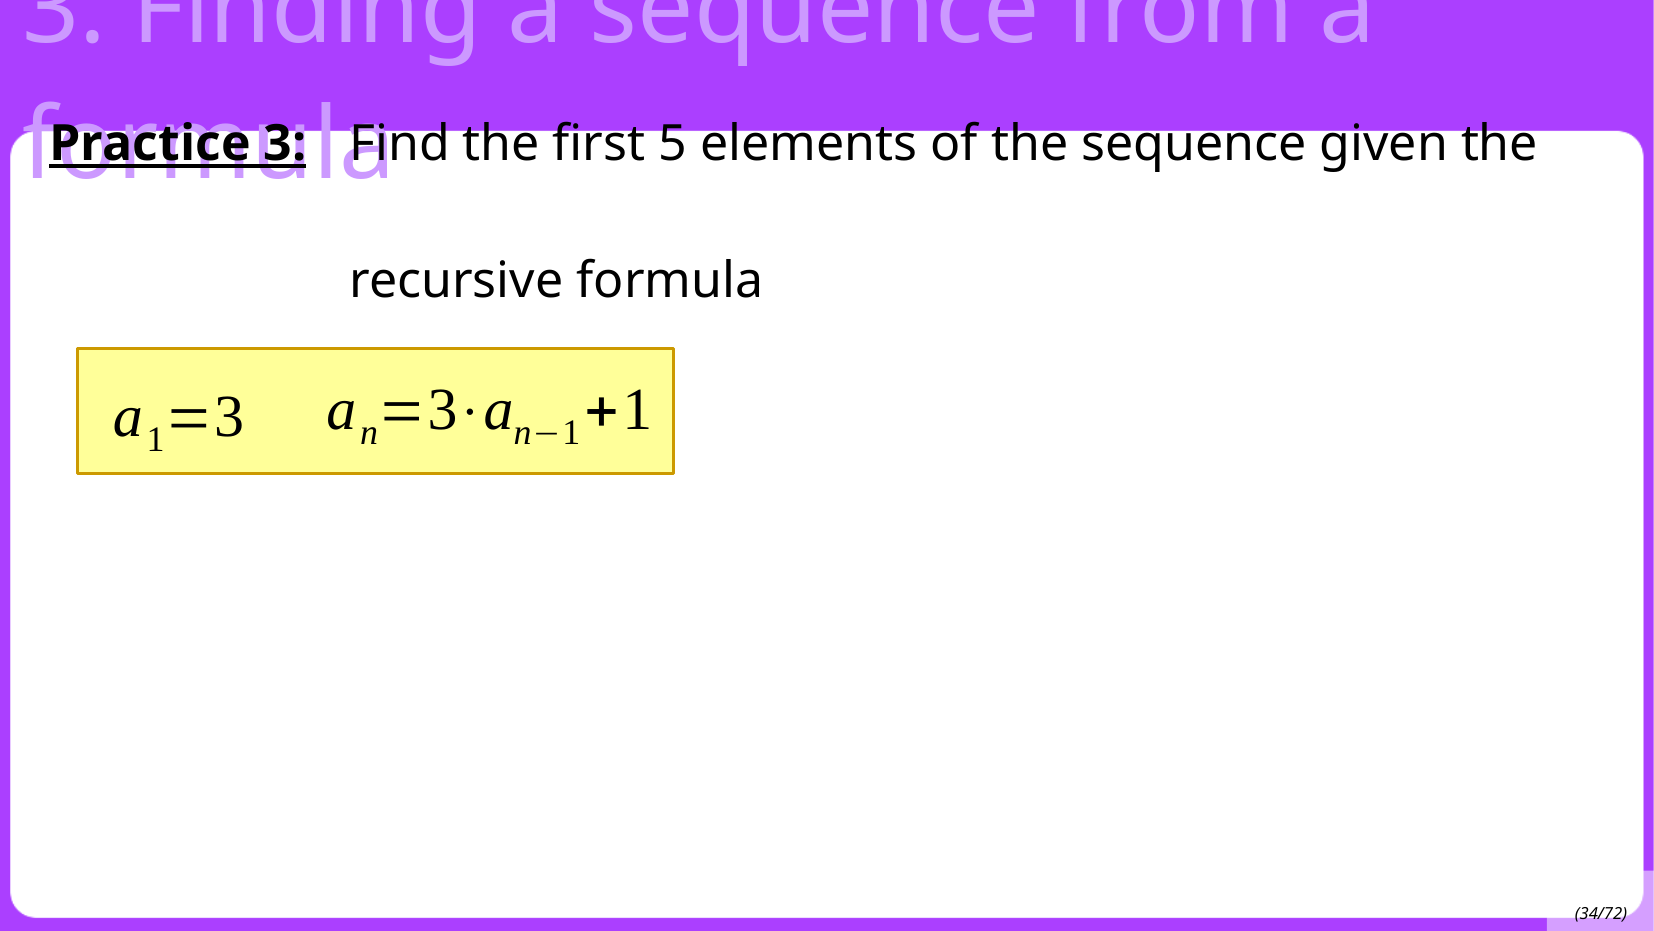

# 3. Finding a sequence from a formula
Practice 3: 	Find the first 5 elements of the sequence given the
				recursive formula